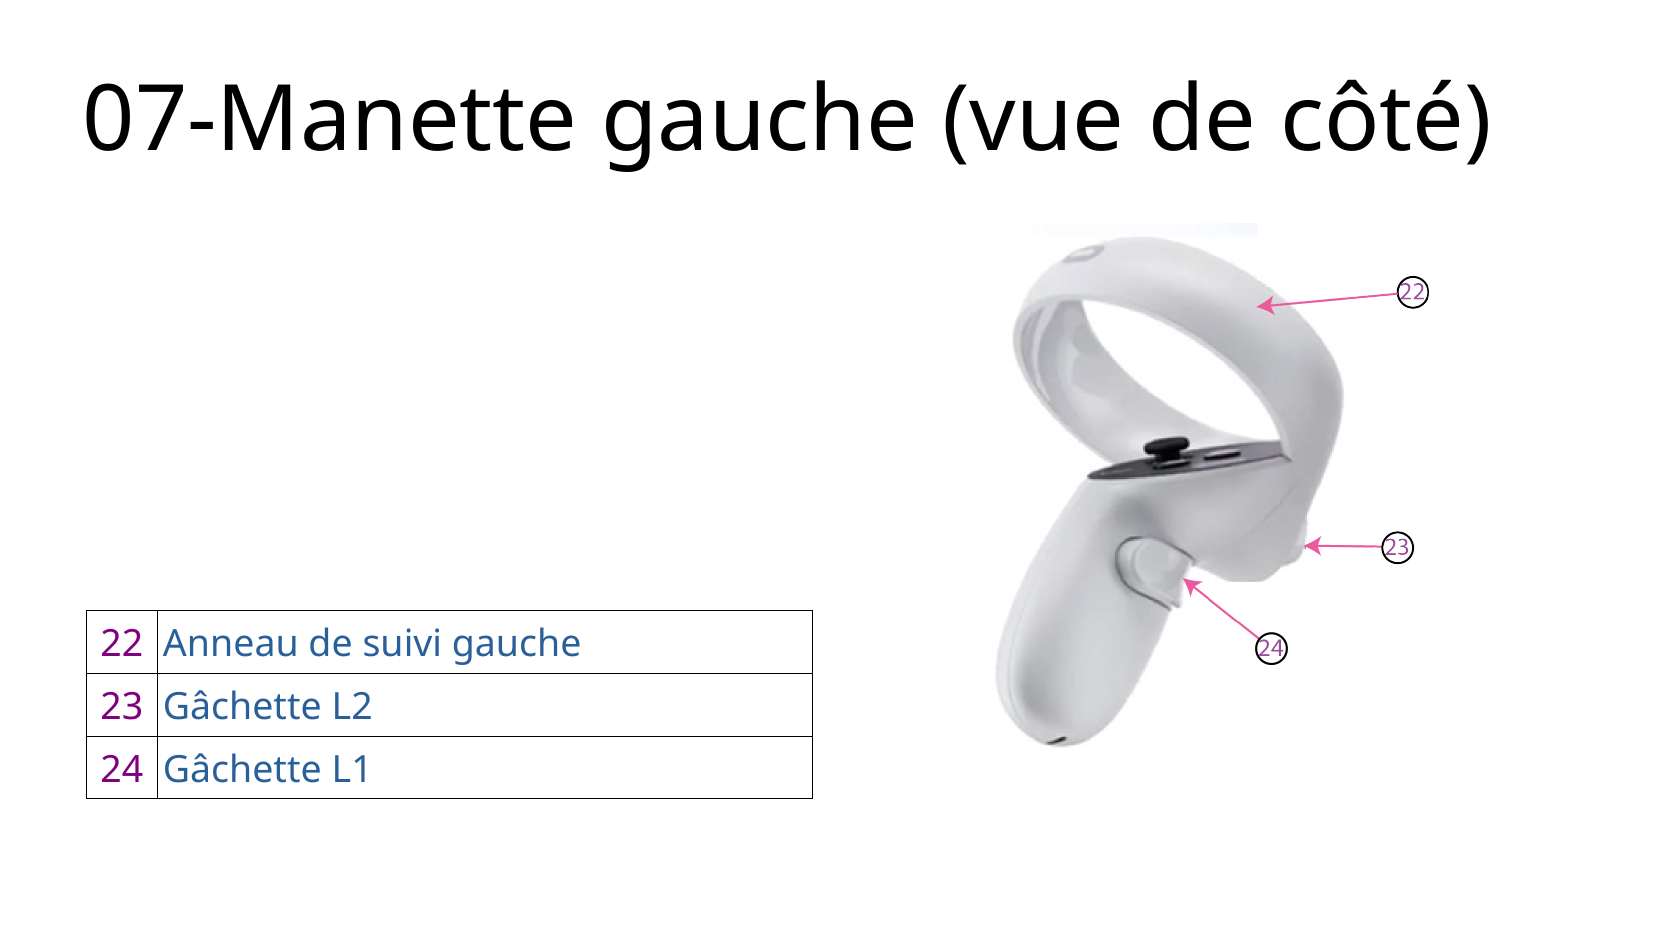

# 07-Manette gauche (vue de côté)
| 22 | Anneau de suivi gauche |
| --- | --- |
| 23 | Gâchette L2 |
| 24 | Gâchette L1 |